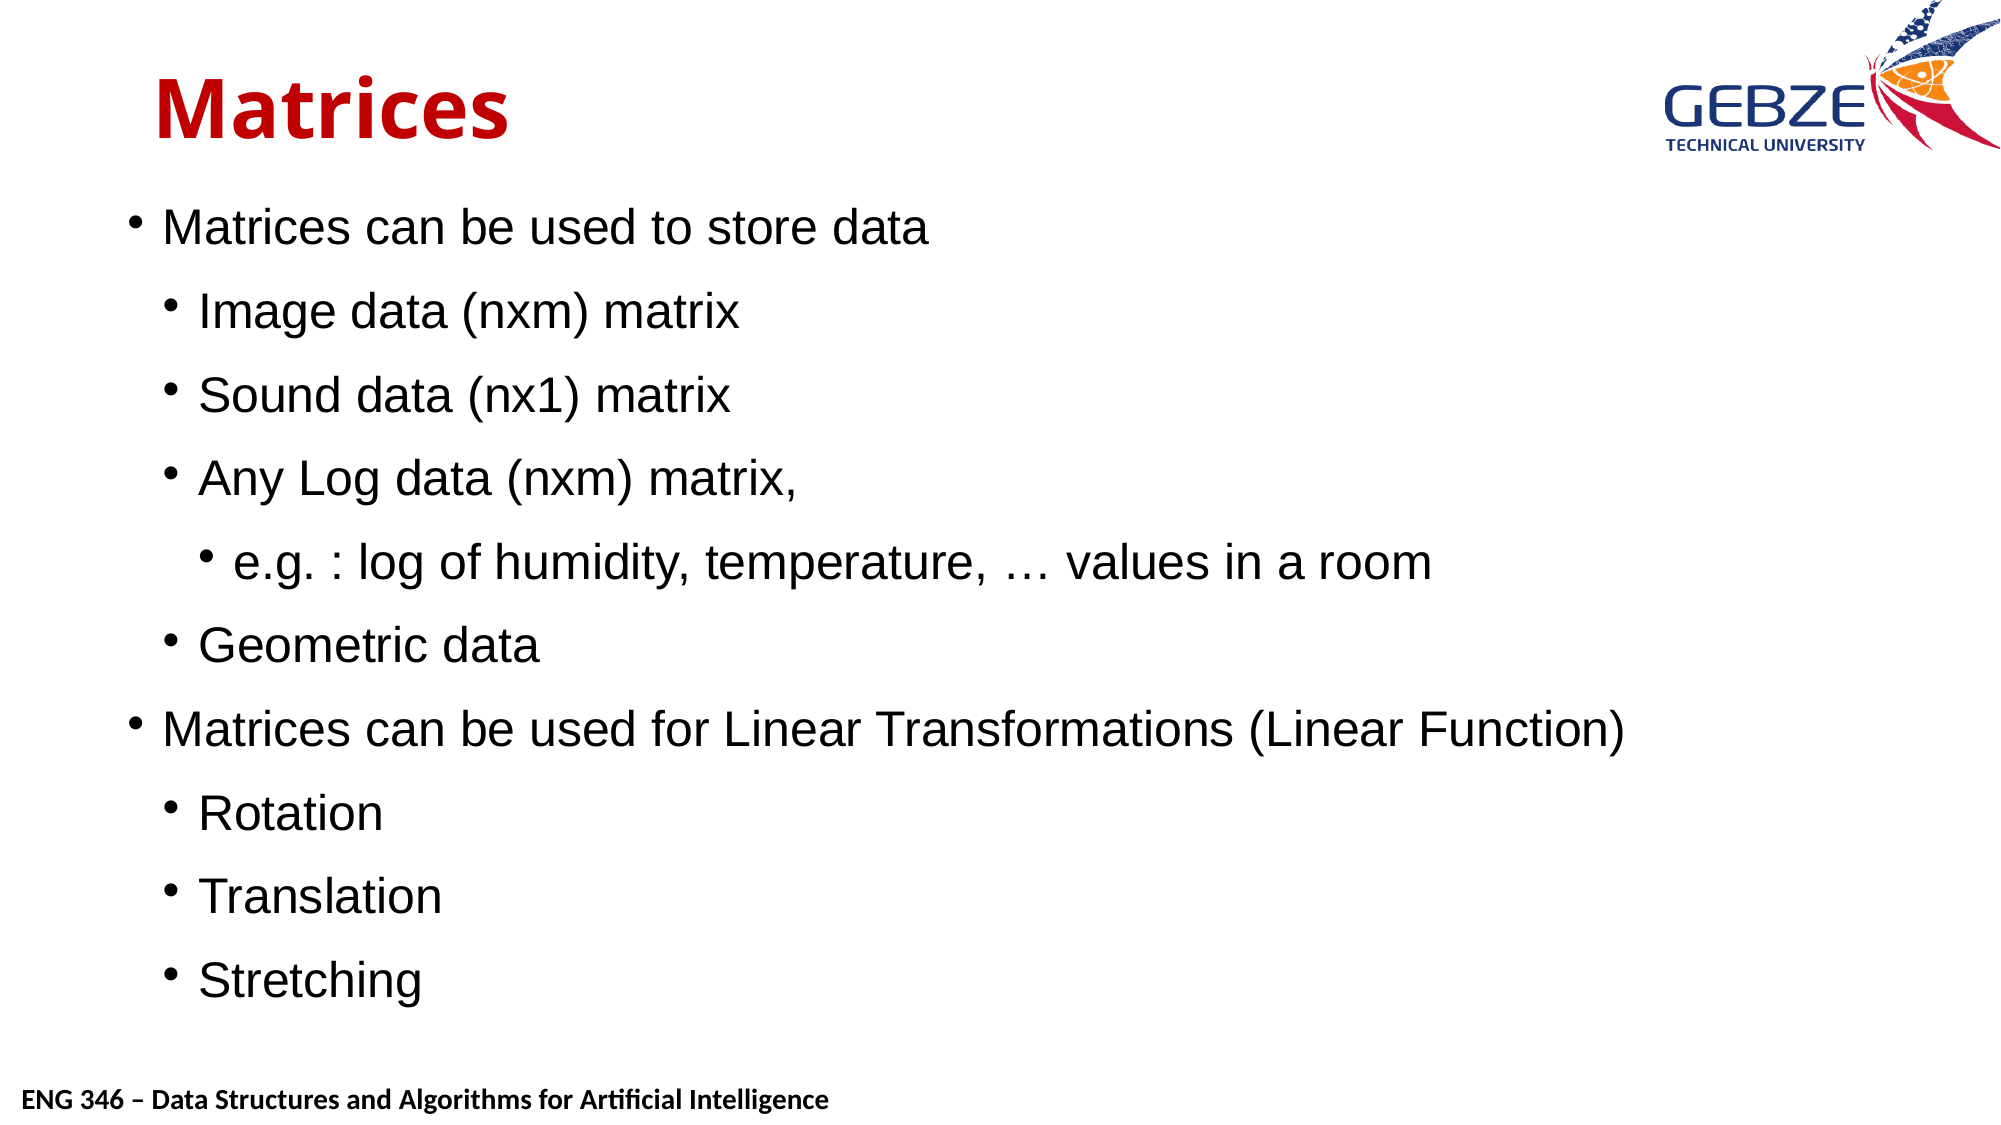

# Matrices
Matrices can be used to store data
Image data (nxm) matrix
Sound data (nx1) matrix
Any Log data (nxm) matrix,
e.g. : log of humidity, temperature, … values in a room
Geometric data
Matrices can be used for Linear Transformations (Linear Function)
Rotation
Translation
Stretching